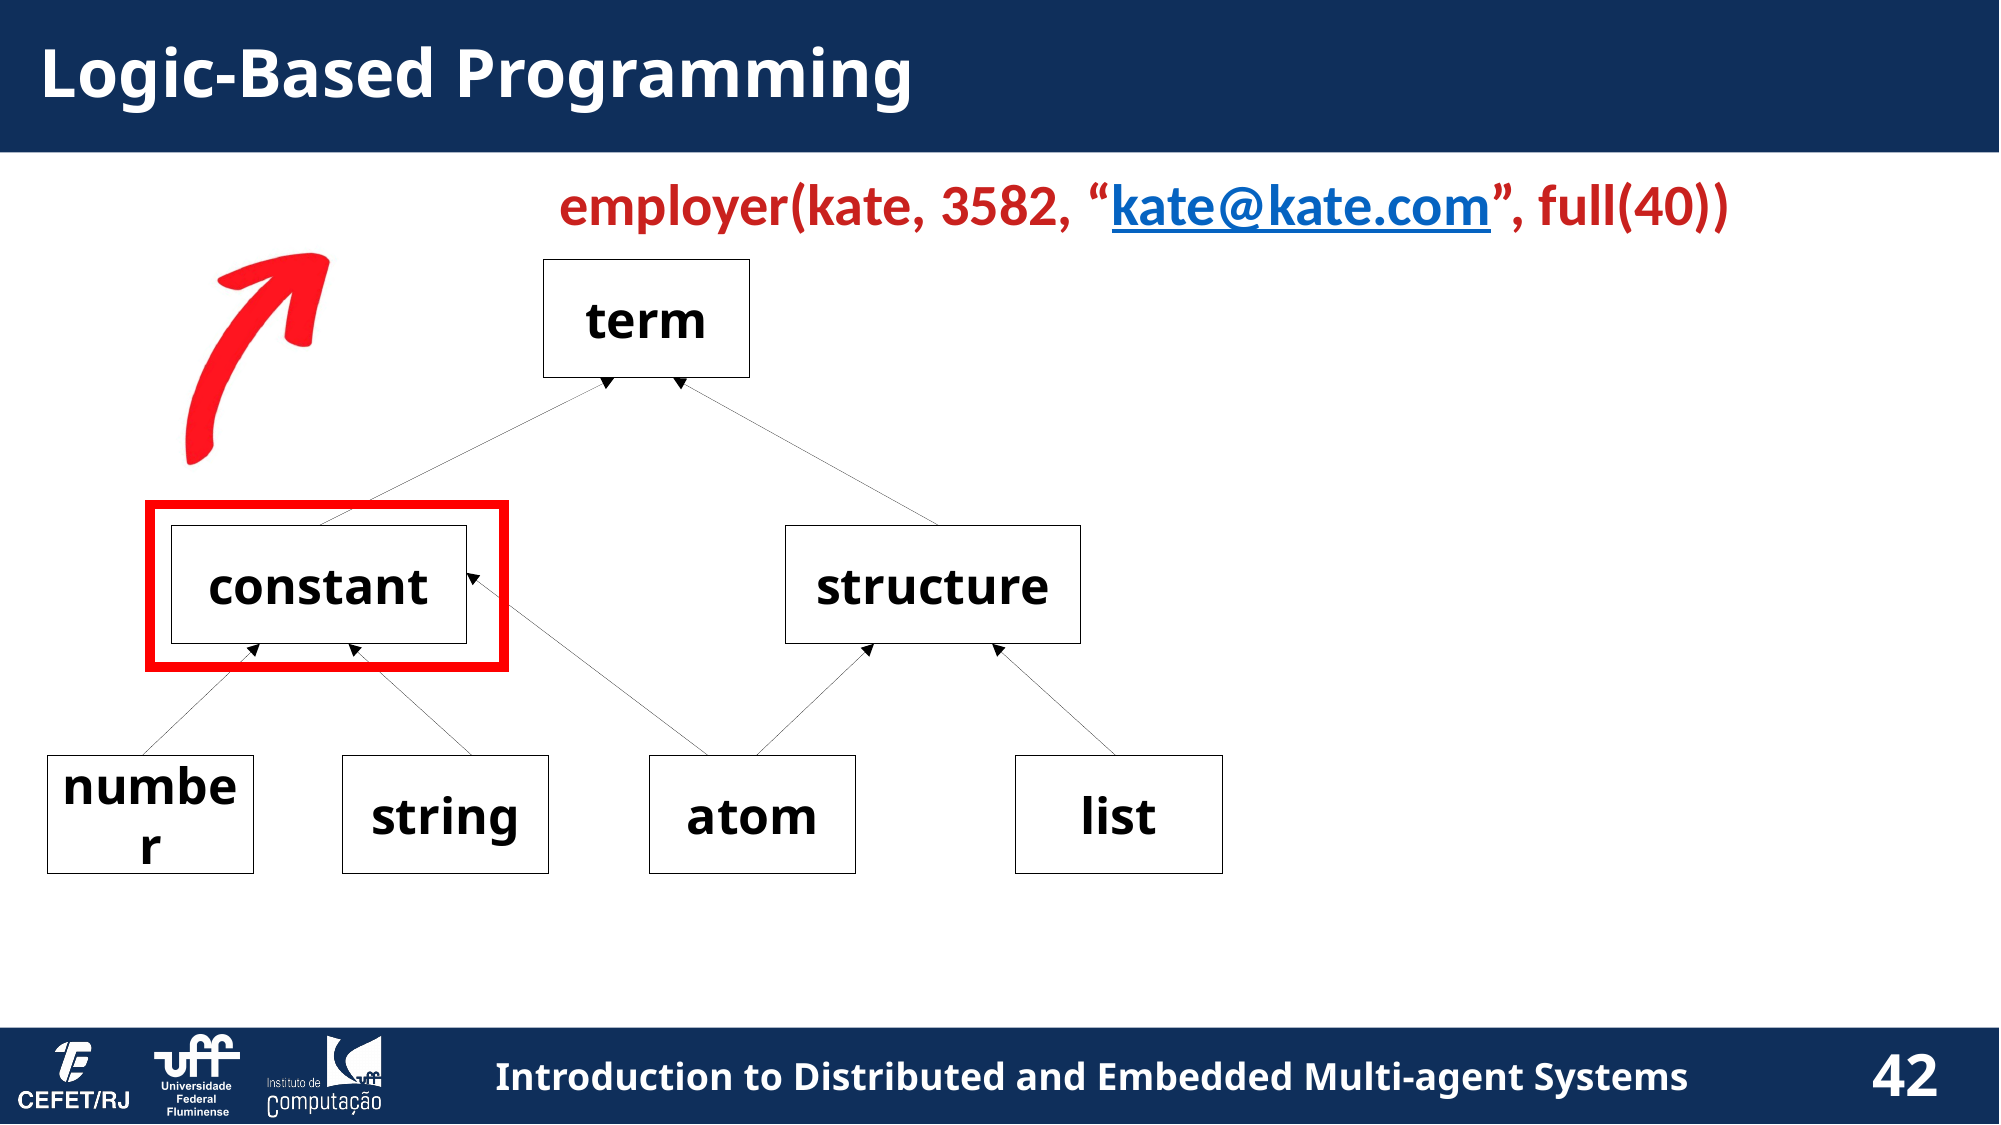

Logic-Based Programming
employer(kate, 3582, “kate@kate.com”, full(40))
term
constant
structure
number
string
atom
list